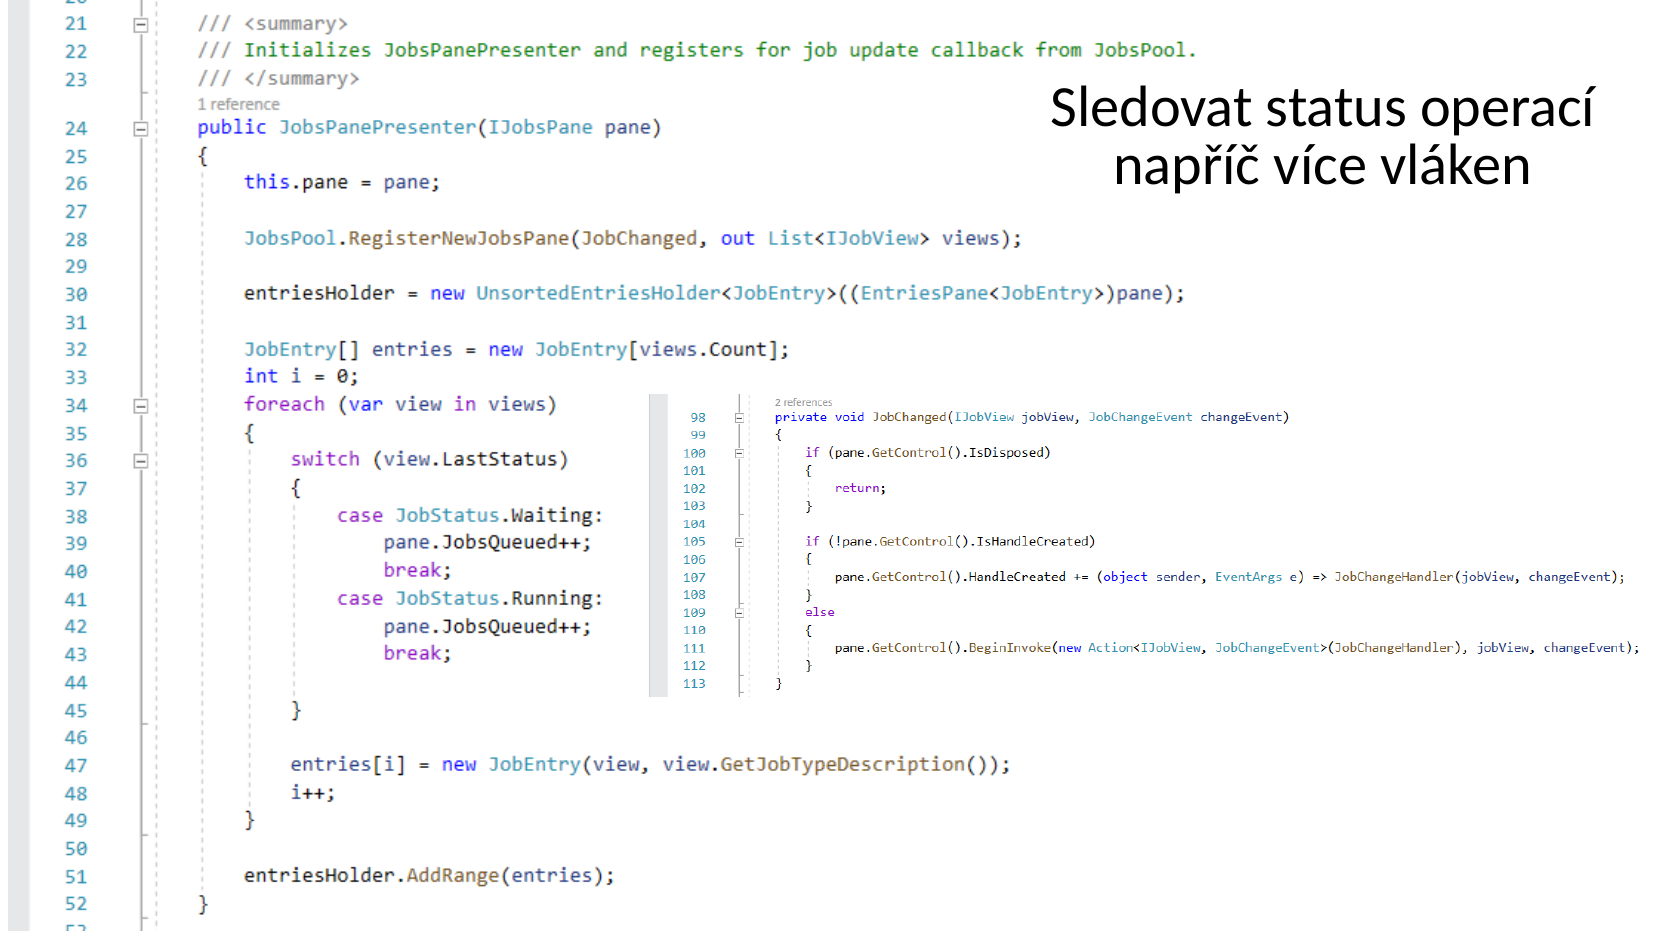

Sledovat status operací napříč více vláken
#